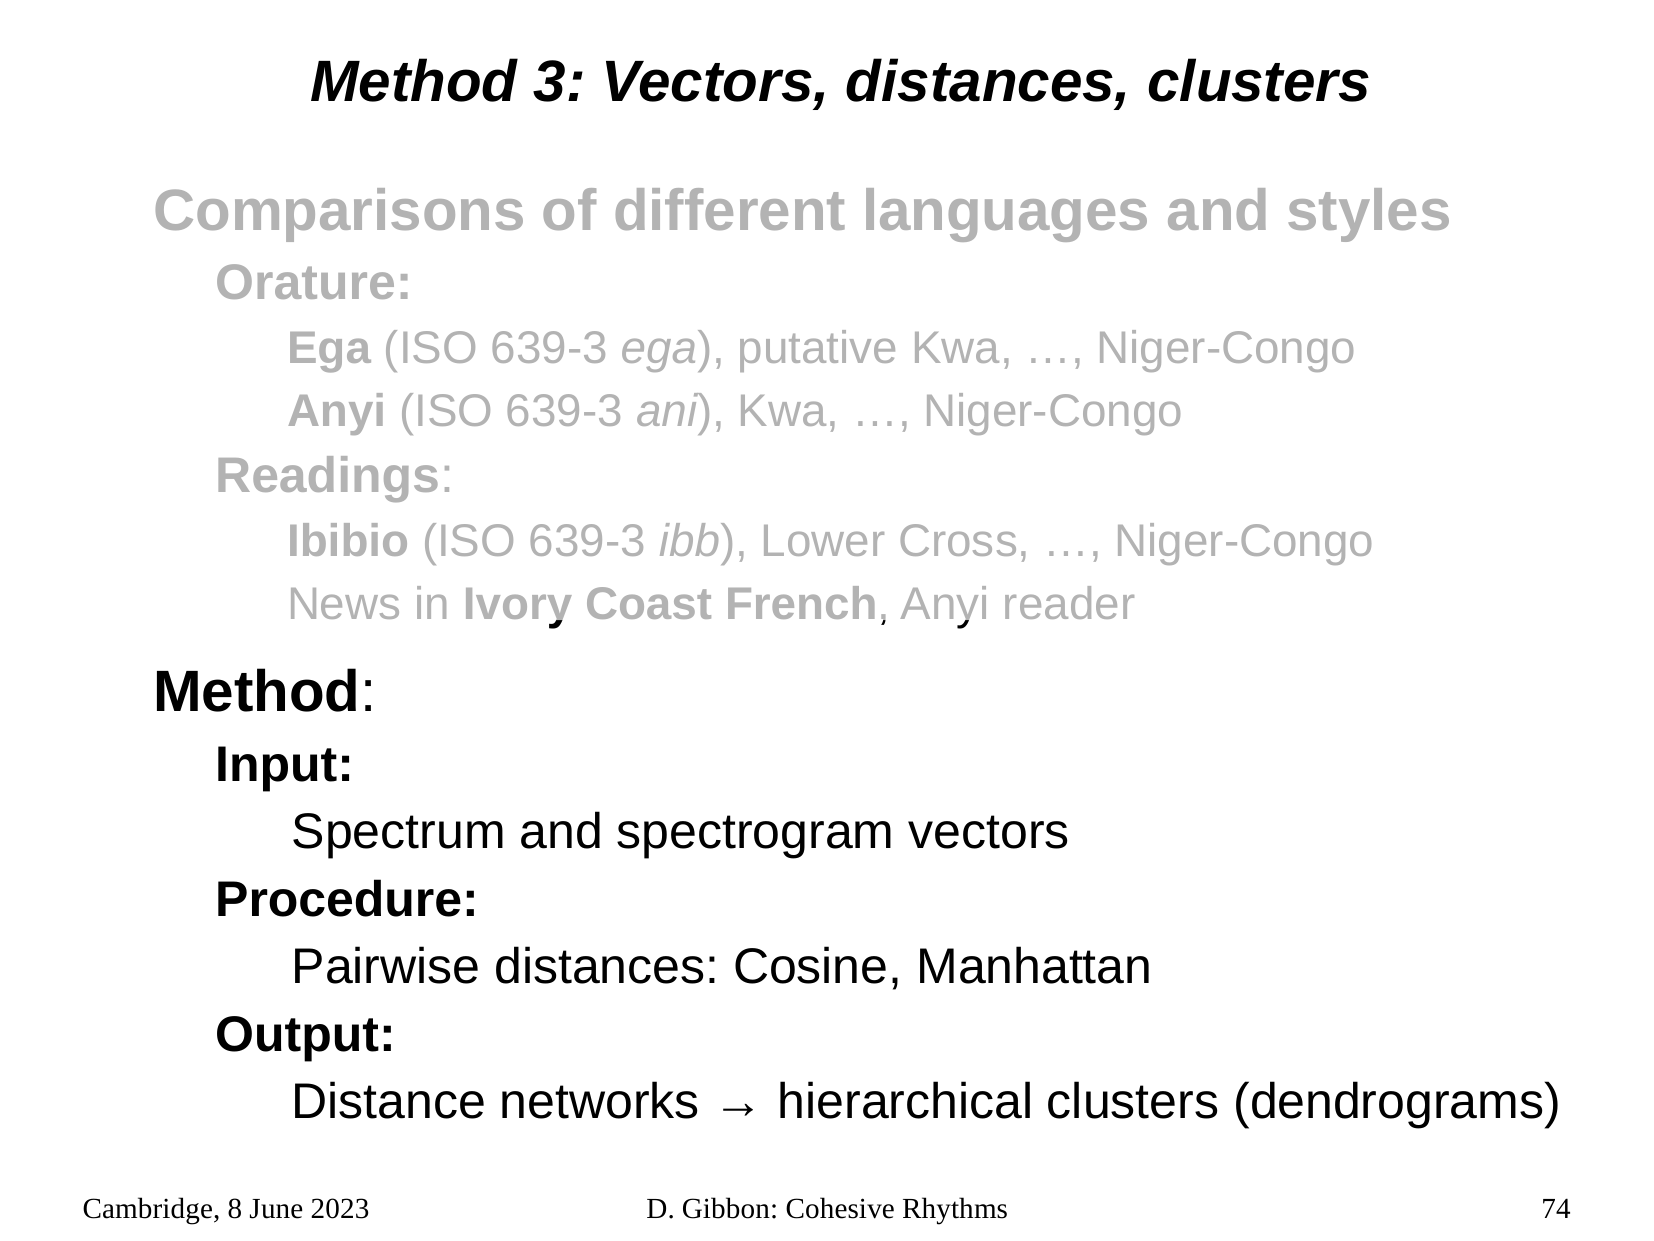

# Method 3: Vectors, distances, clusters
Comparisons of different languages and styles
Orature:
Ega (ISO 639-3 ega), putative Kwa, …, Niger-Congo
Anyi (ISO 639-3 ani), Kwa, …, Niger-Congo
Readings:
Ibibio (ISO 639-3 ibb), Lower Cross, …, Niger-Congo
News in Ivory Coast French, Anyi reader
Method:
Input:
Spectrum and spectrogram vectors
Procedure:
Pairwise distances: Cosine, Manhattan
Output:
Distance networks → hierarchical clusters (dendrograms)
Cambridge, 8 June 2023
D. Gibbon: Cohesive Rhythms
74